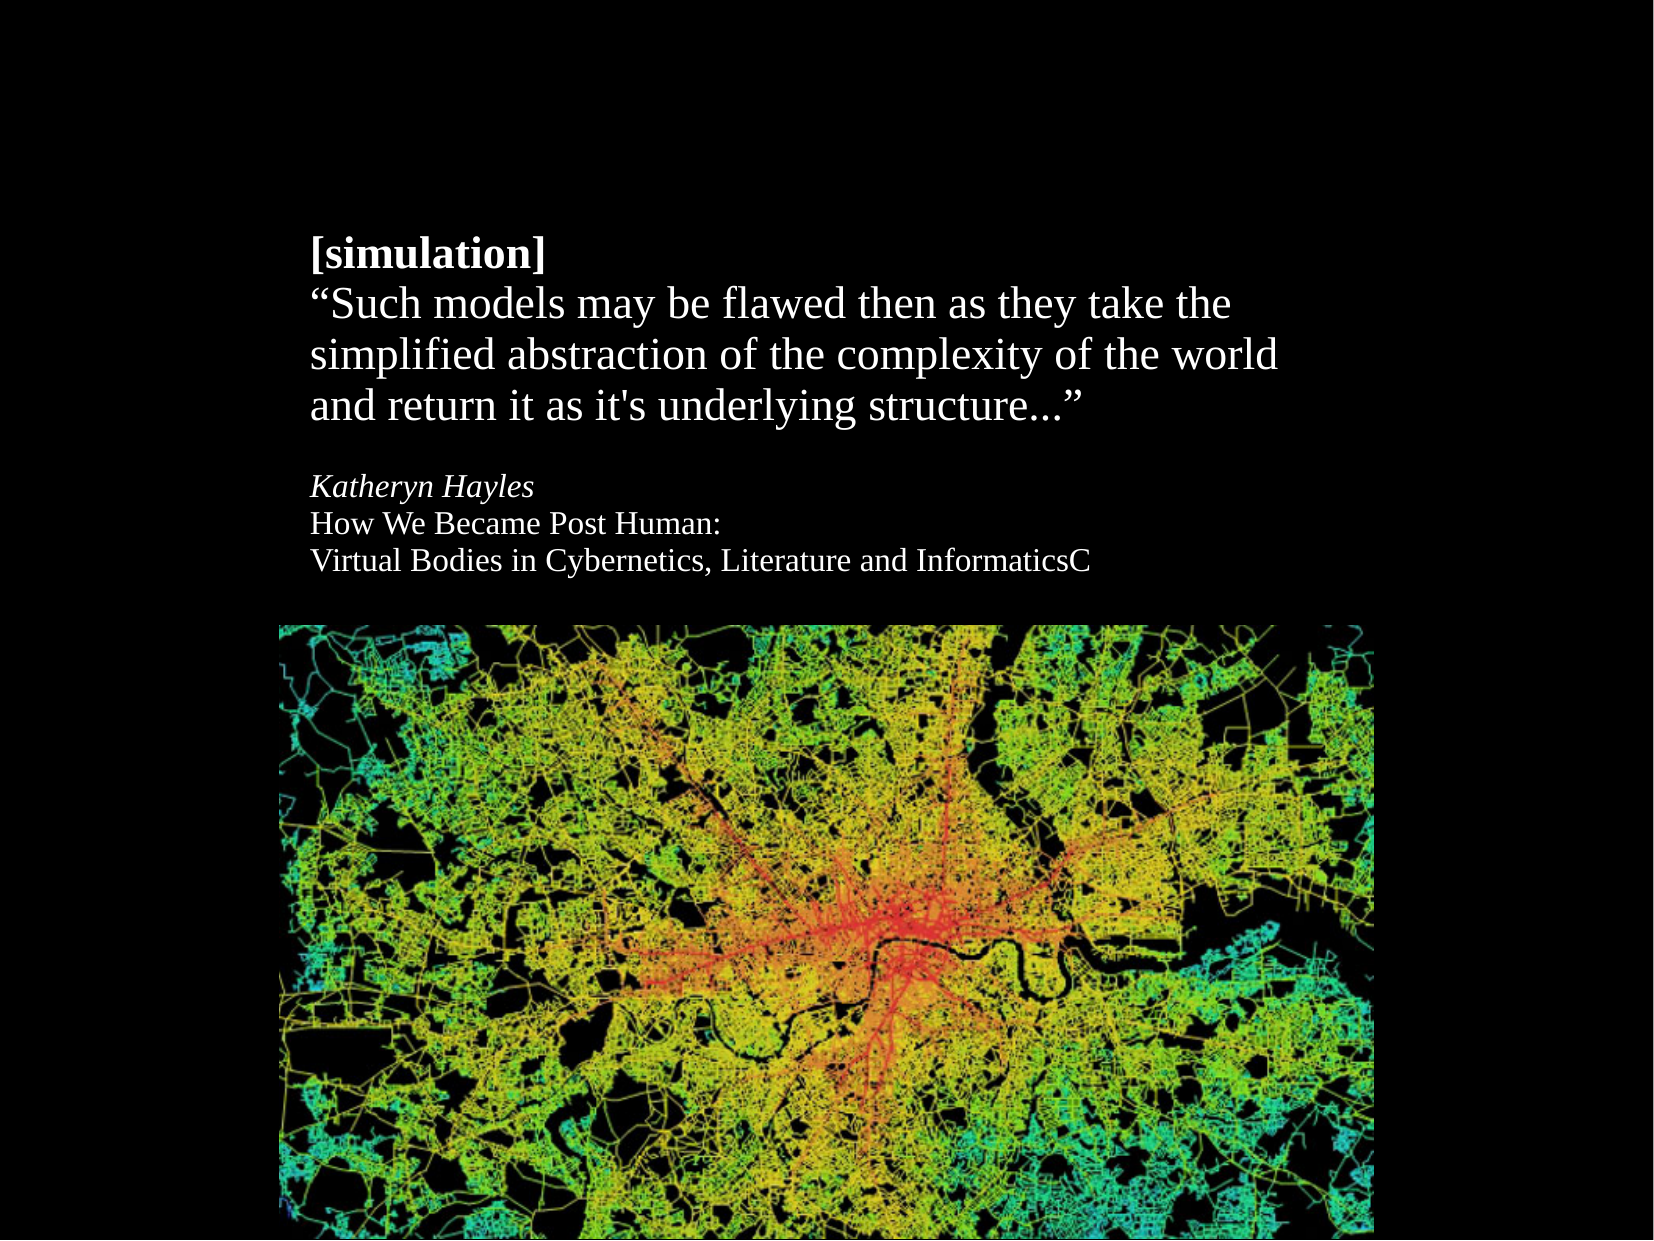

[simulation]
“Such models may be flawed then as they take the simplified abstraction of the complexity of the world and return it as it's underlying structure...”
Katheryn Hayles
How We Became Post Human:
Virtual Bodies in Cybernetics, Literature and InformaticsC